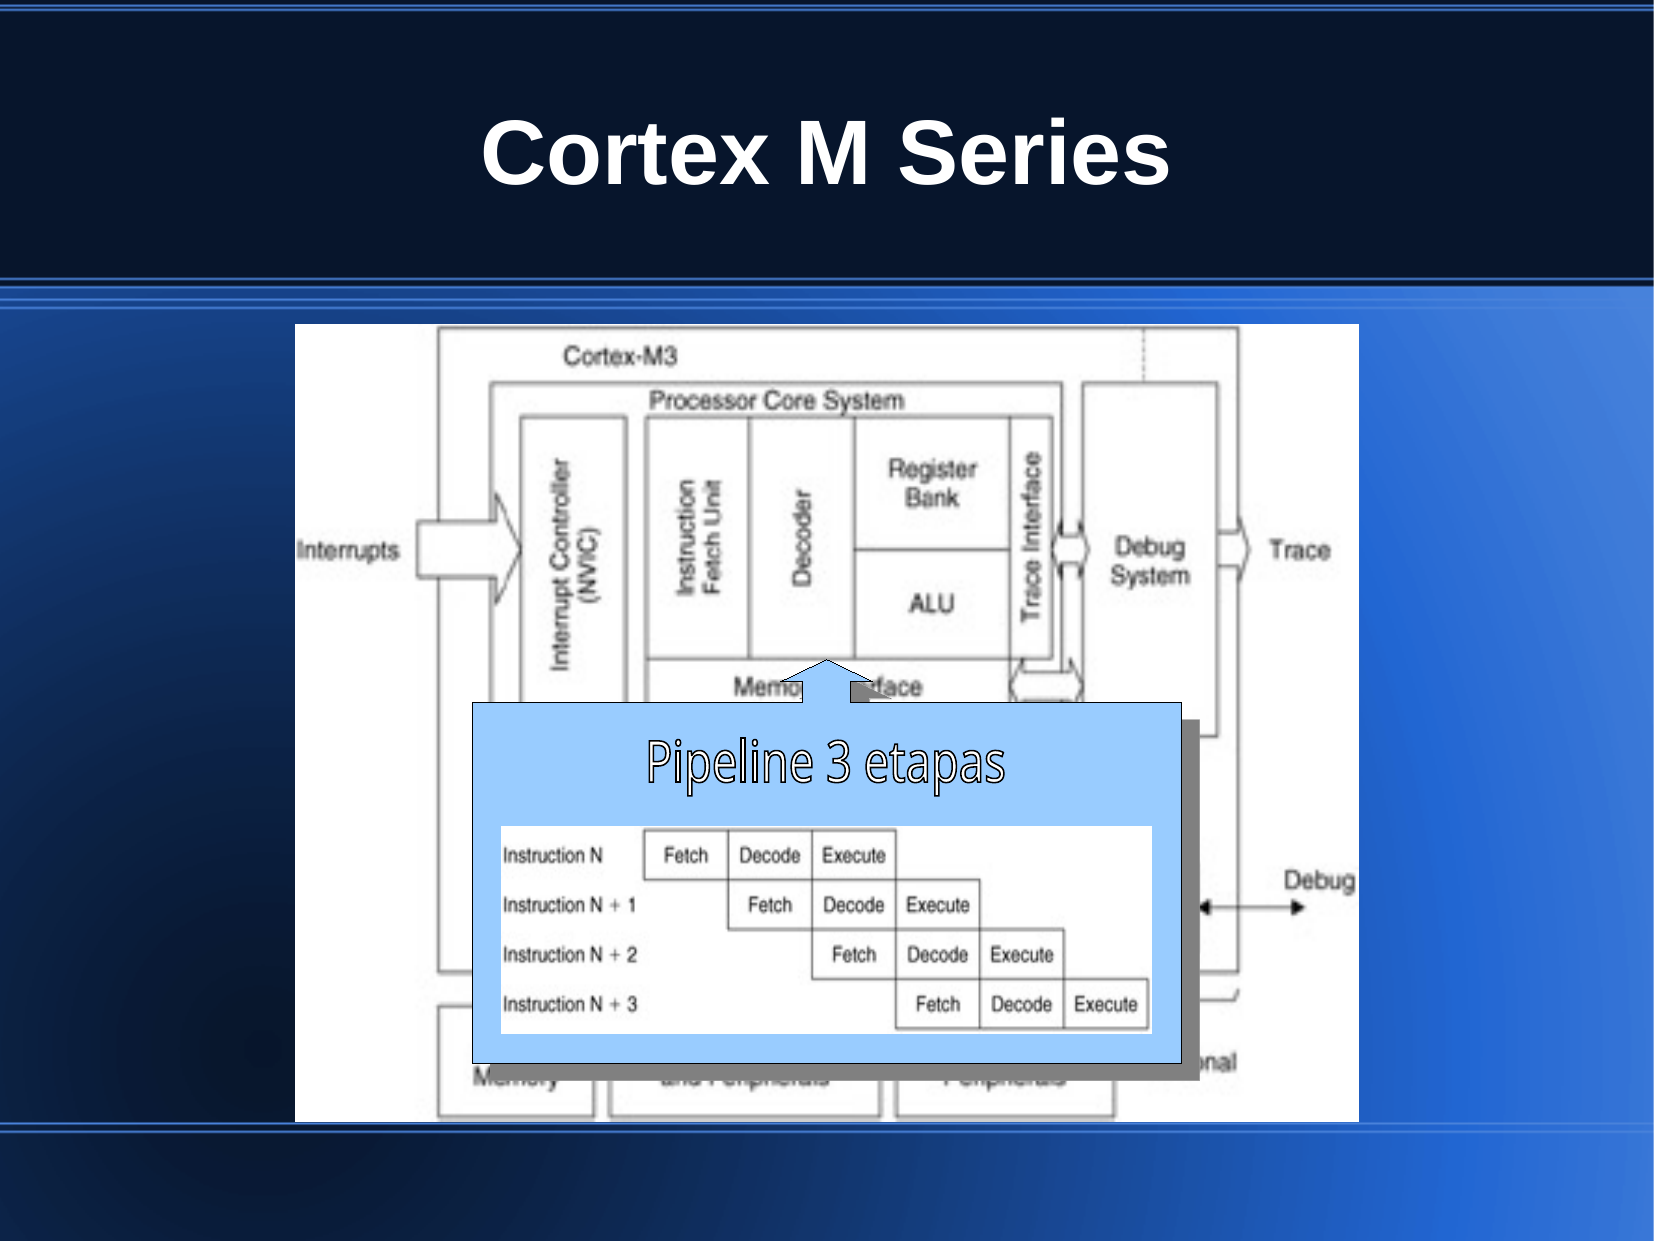

# Cortex M Series
Pipeline 3 etapas